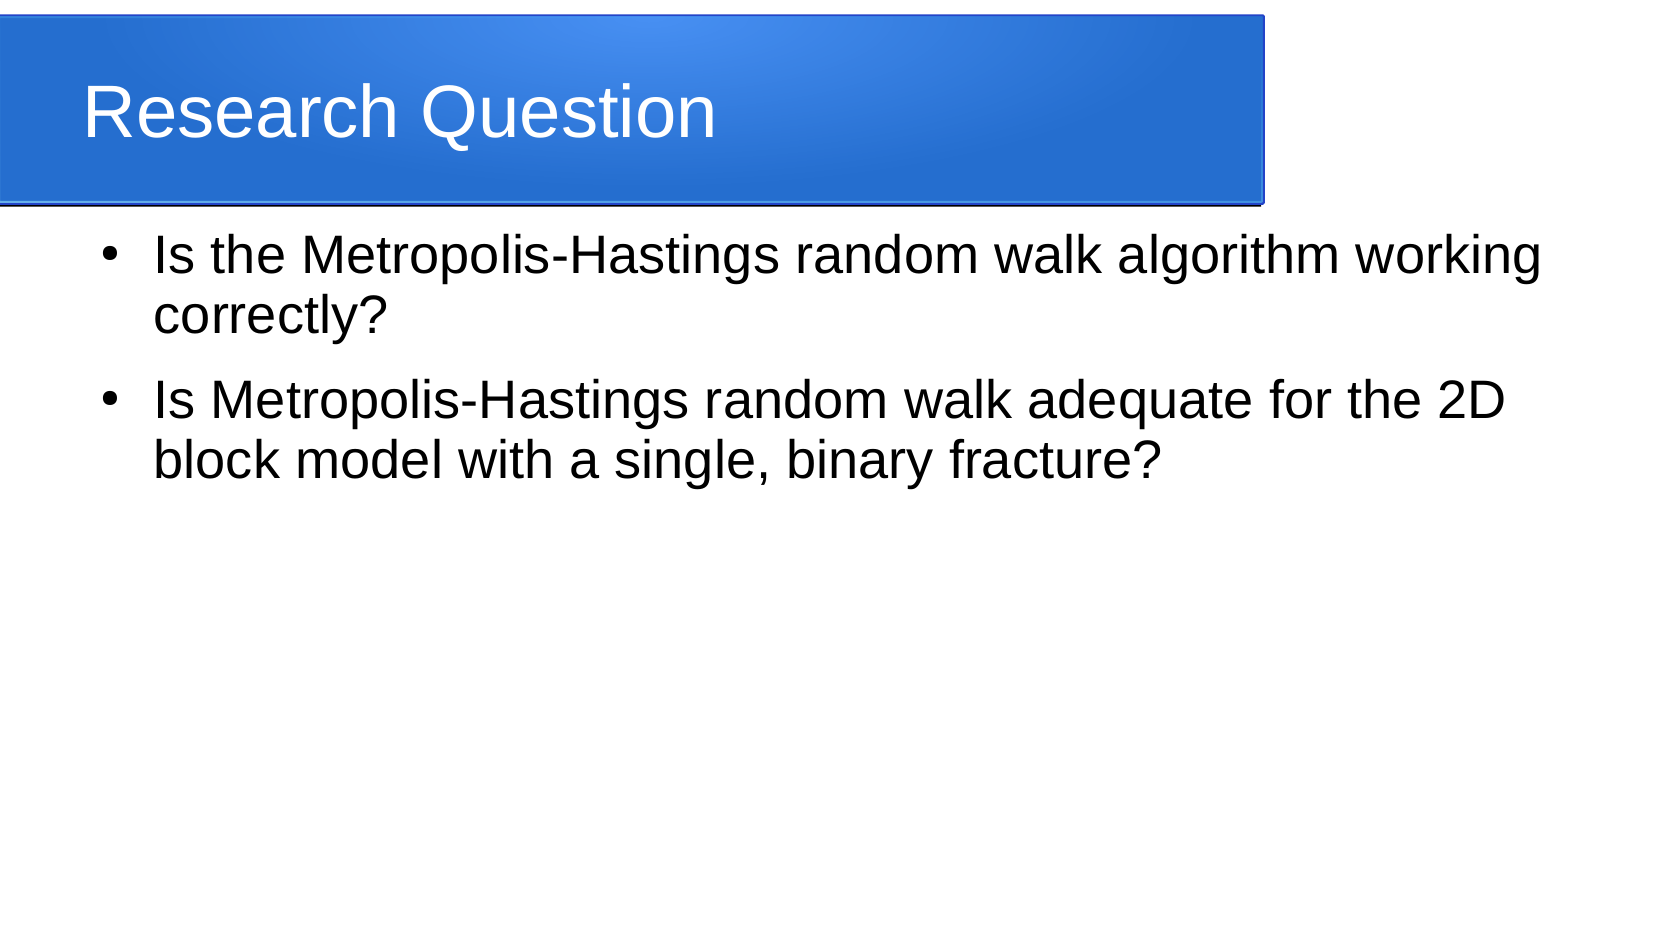

# Research Question
Is the Metropolis-Hastings random walk algorithm working correctly?
Is Metropolis-Hastings random walk adequate for the 2D block model with a single, binary fracture?